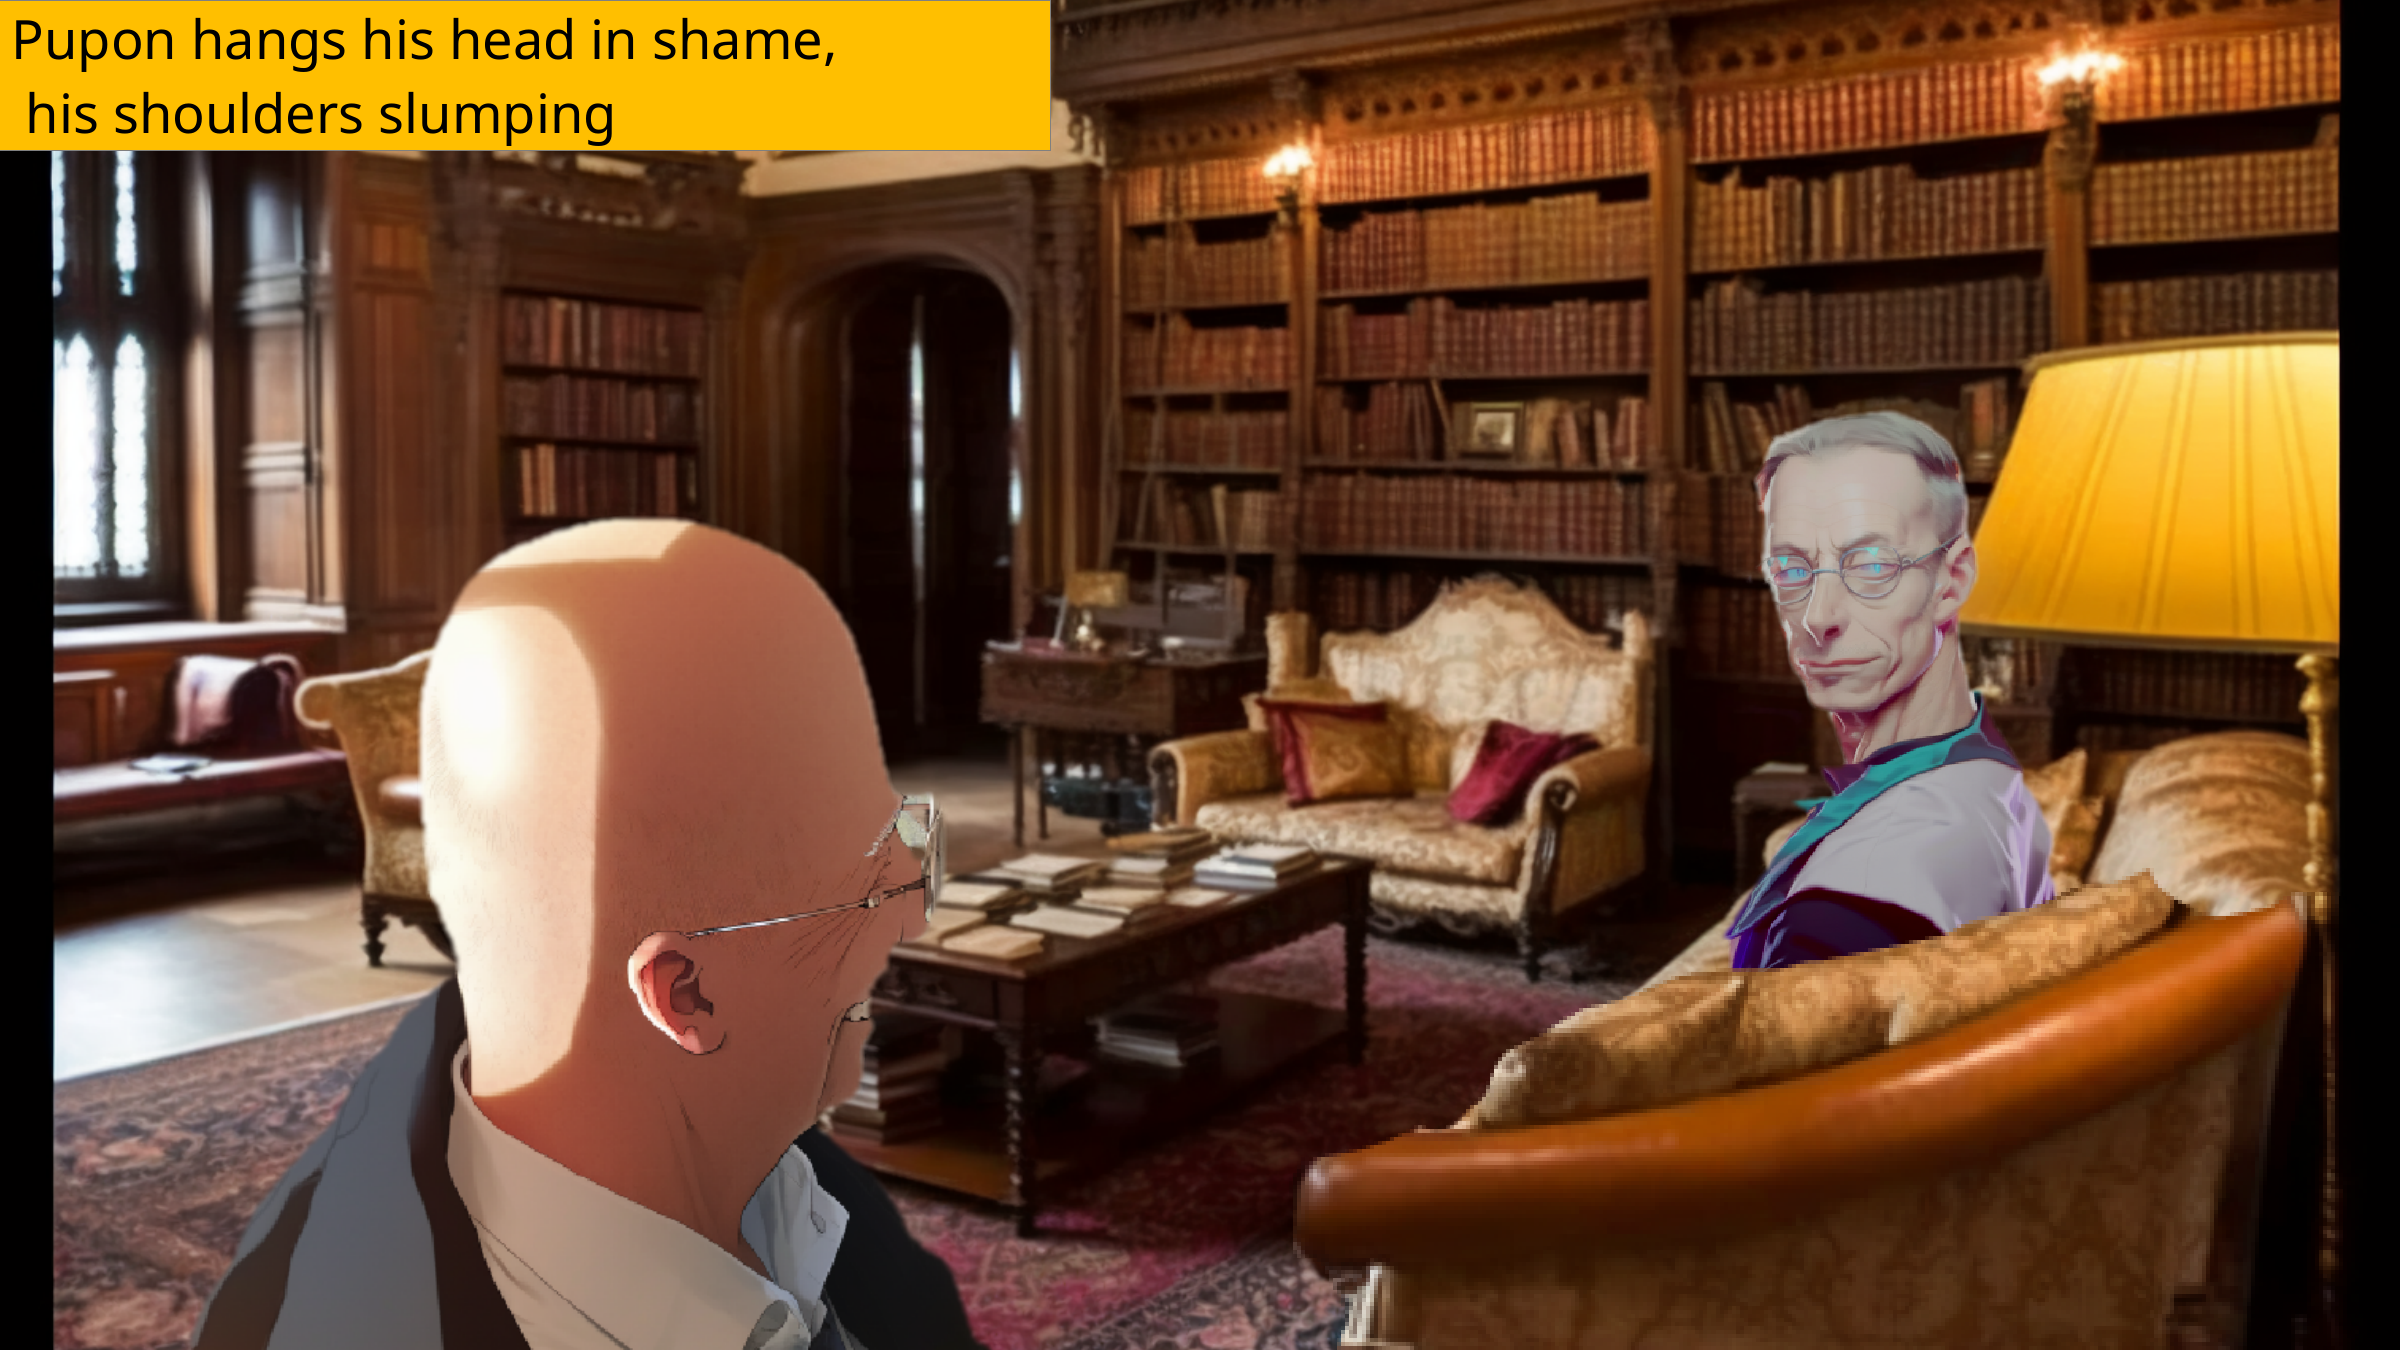

Pupon hangs his head in shame,
 his shoulders slumping